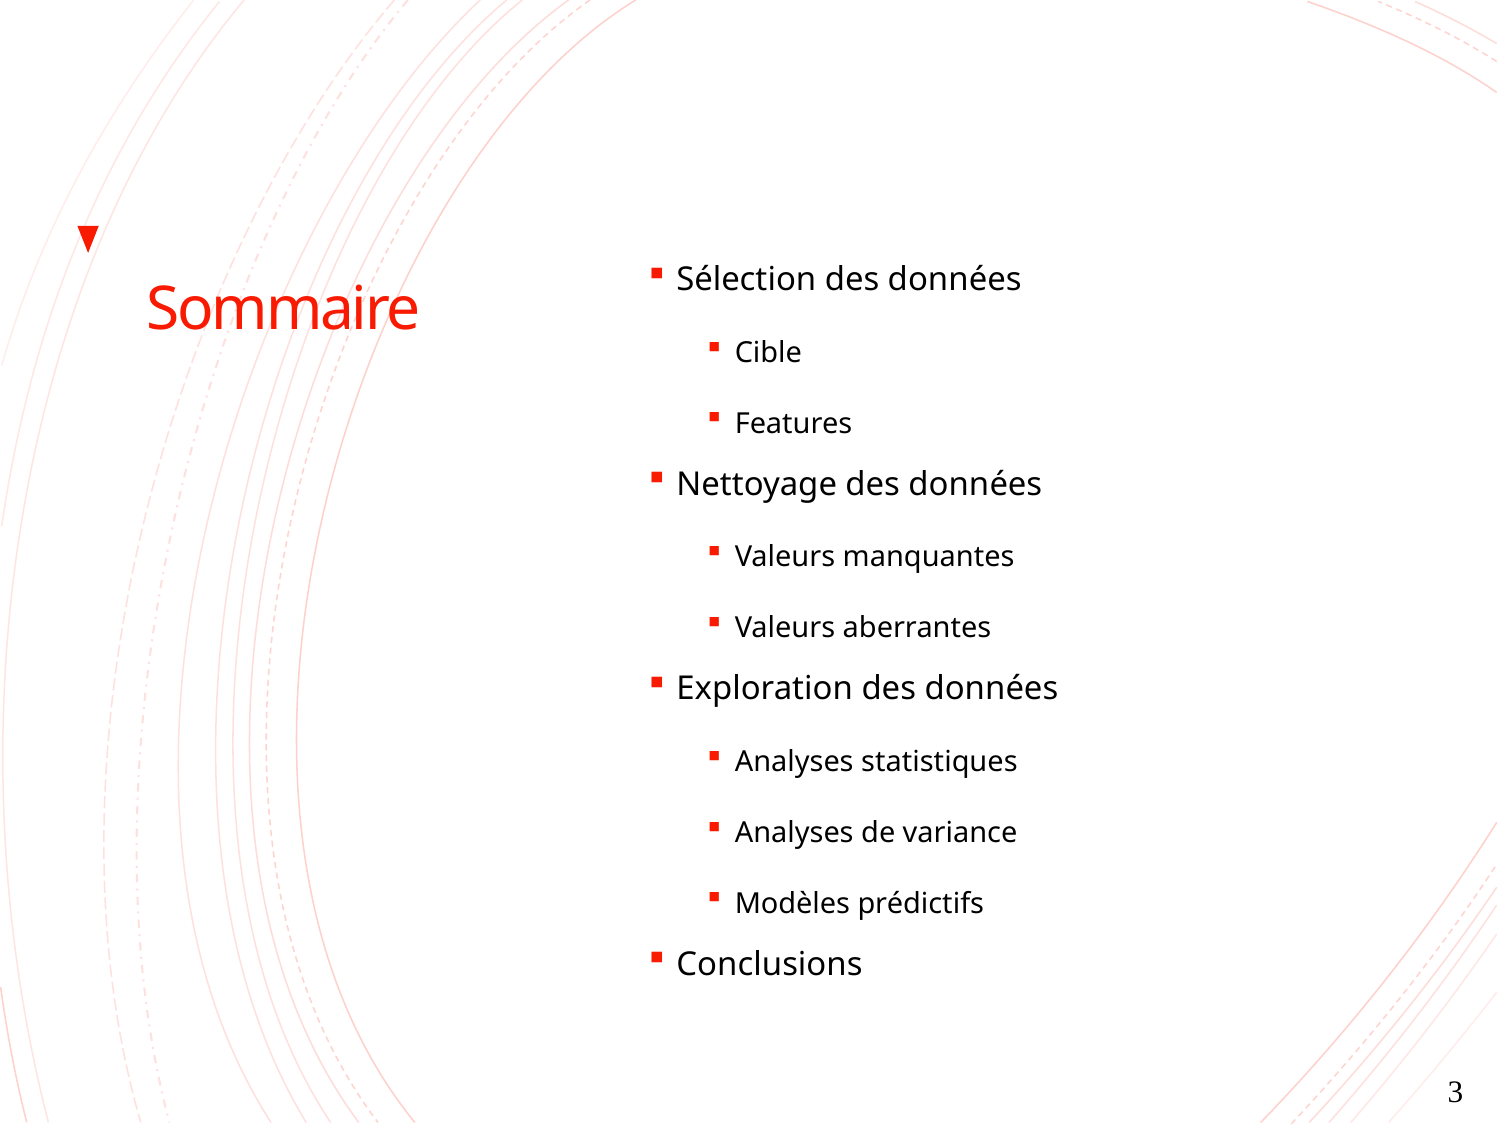

# Sommaire
Sélection des données
Cible
Features
Nettoyage des données
Valeurs manquantes
Valeurs aberrantes
Exploration des données
Analyses statistiques
Analyses de variance
Modèles prédictifs
Conclusions